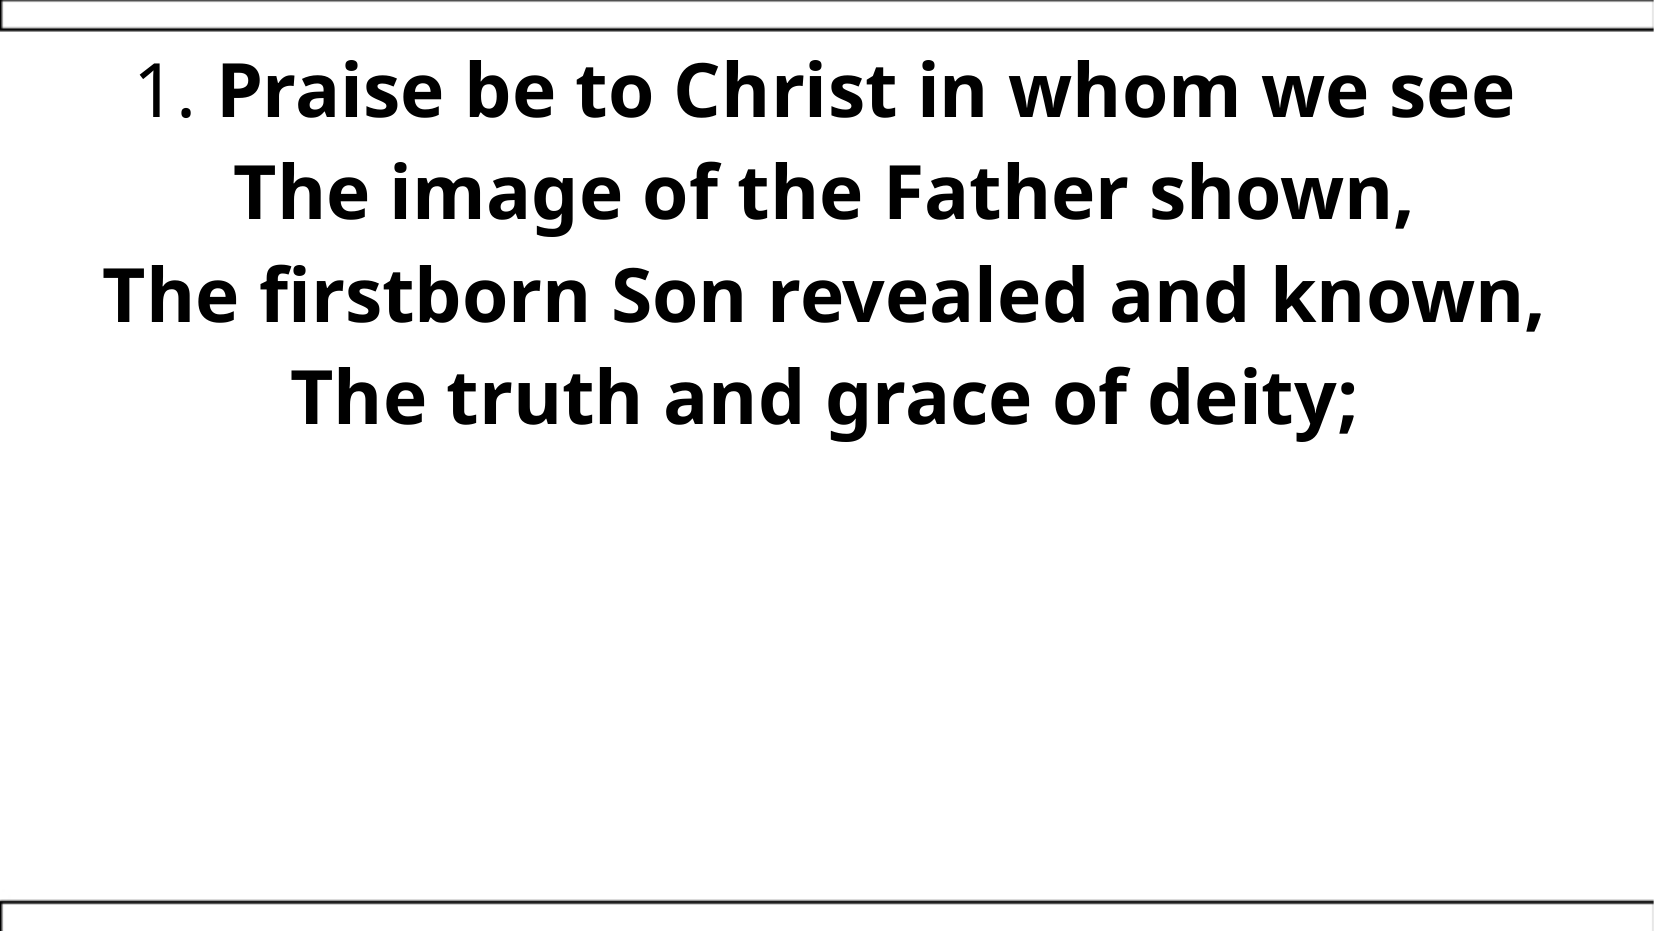

1. Praise be to Christ in whom we see
The image of the Father shown,
The firstborn Son revealed and known,
The truth and grace of deity;